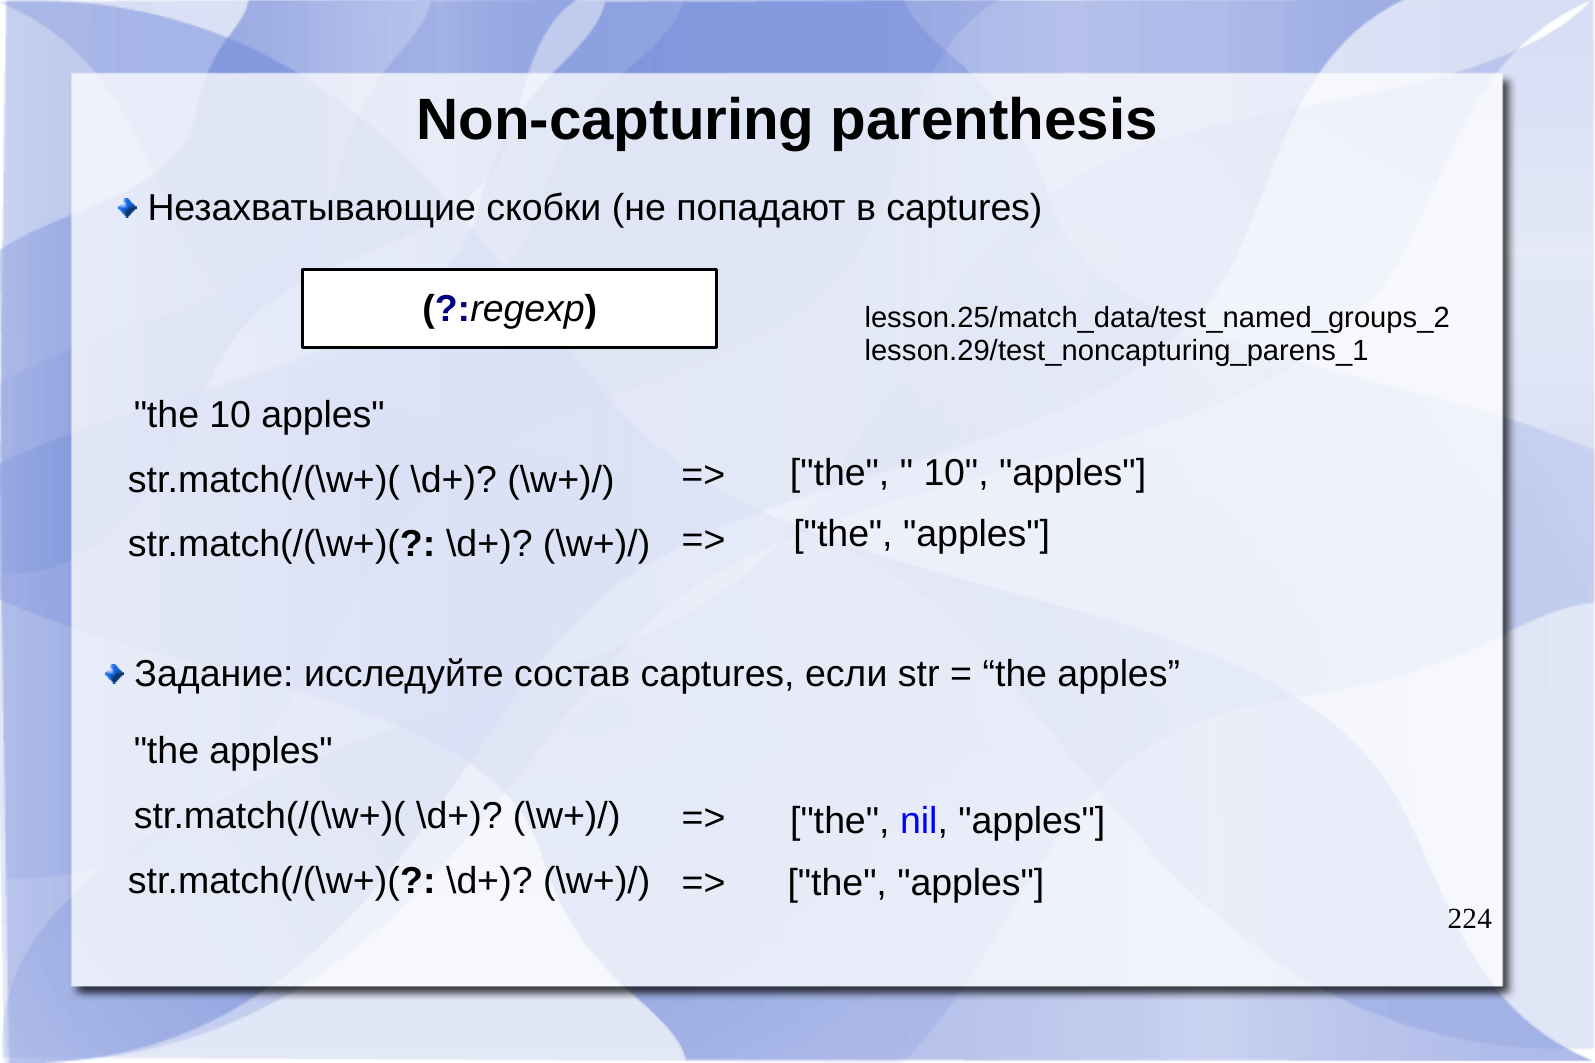

# Non-capturing parenthesis
 Незахватывающие скобки (не попадают в captures)
(?:regexp)
lesson.25/match_data/test_named_groups_2
lesson.29/test_noncapturing_parens_1
"the 10 apples"
["the", " 10", "apples"]
=>
str.match(/(\w+)( \d+)? (\w+)/)
["the", "apples"]
=>
str.match(/(\w+)(?: \d+)? (\w+)/)
 Задание: исследуйте состав captures, если str = “the apples”
"the apples"
str.match(/(\w+)( \d+)? (\w+)/)
=>
str.match(/(\w+)(?: \d+)? (\w+)/)
=>
["the", nil, "apples"]
["the", "apples"]
224